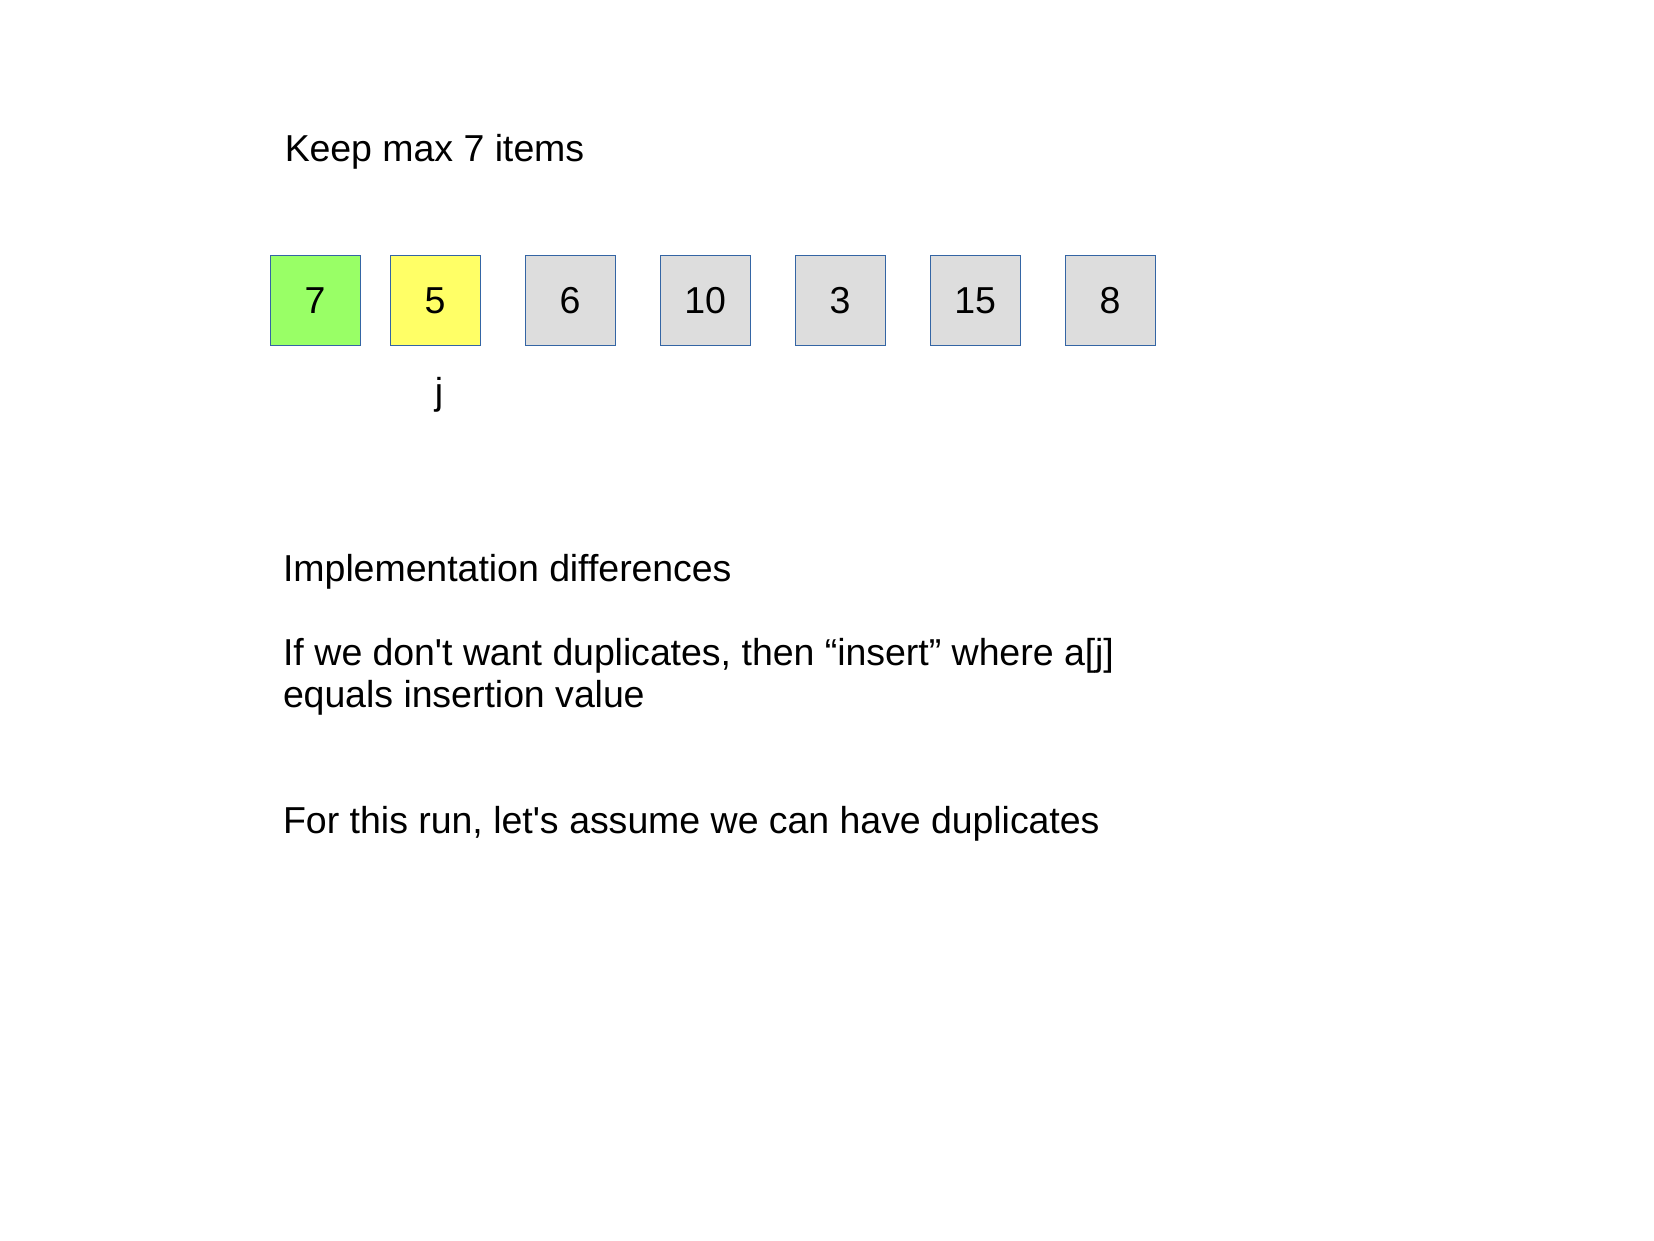

Keep max 7 items
7
5
6
10
3
15
8
j
Implementation differences
If we don't want duplicates, then “insert” where a[j]
equals insertion value
For this run, let's assume we can have duplicates